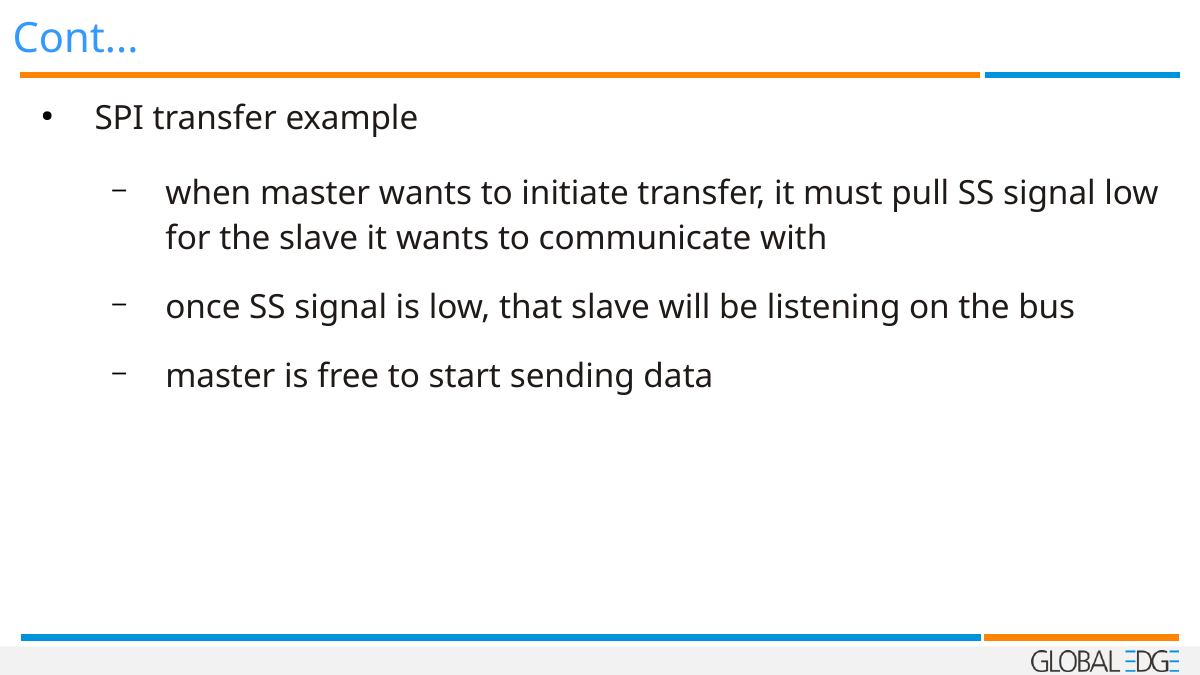

# Cont...
SPI transfer example
when master wants to initiate transfer, it must pull SS signal low for the slave it wants to communicate with
once SS signal is low, that slave will be listening on the bus
master is free to start sending data